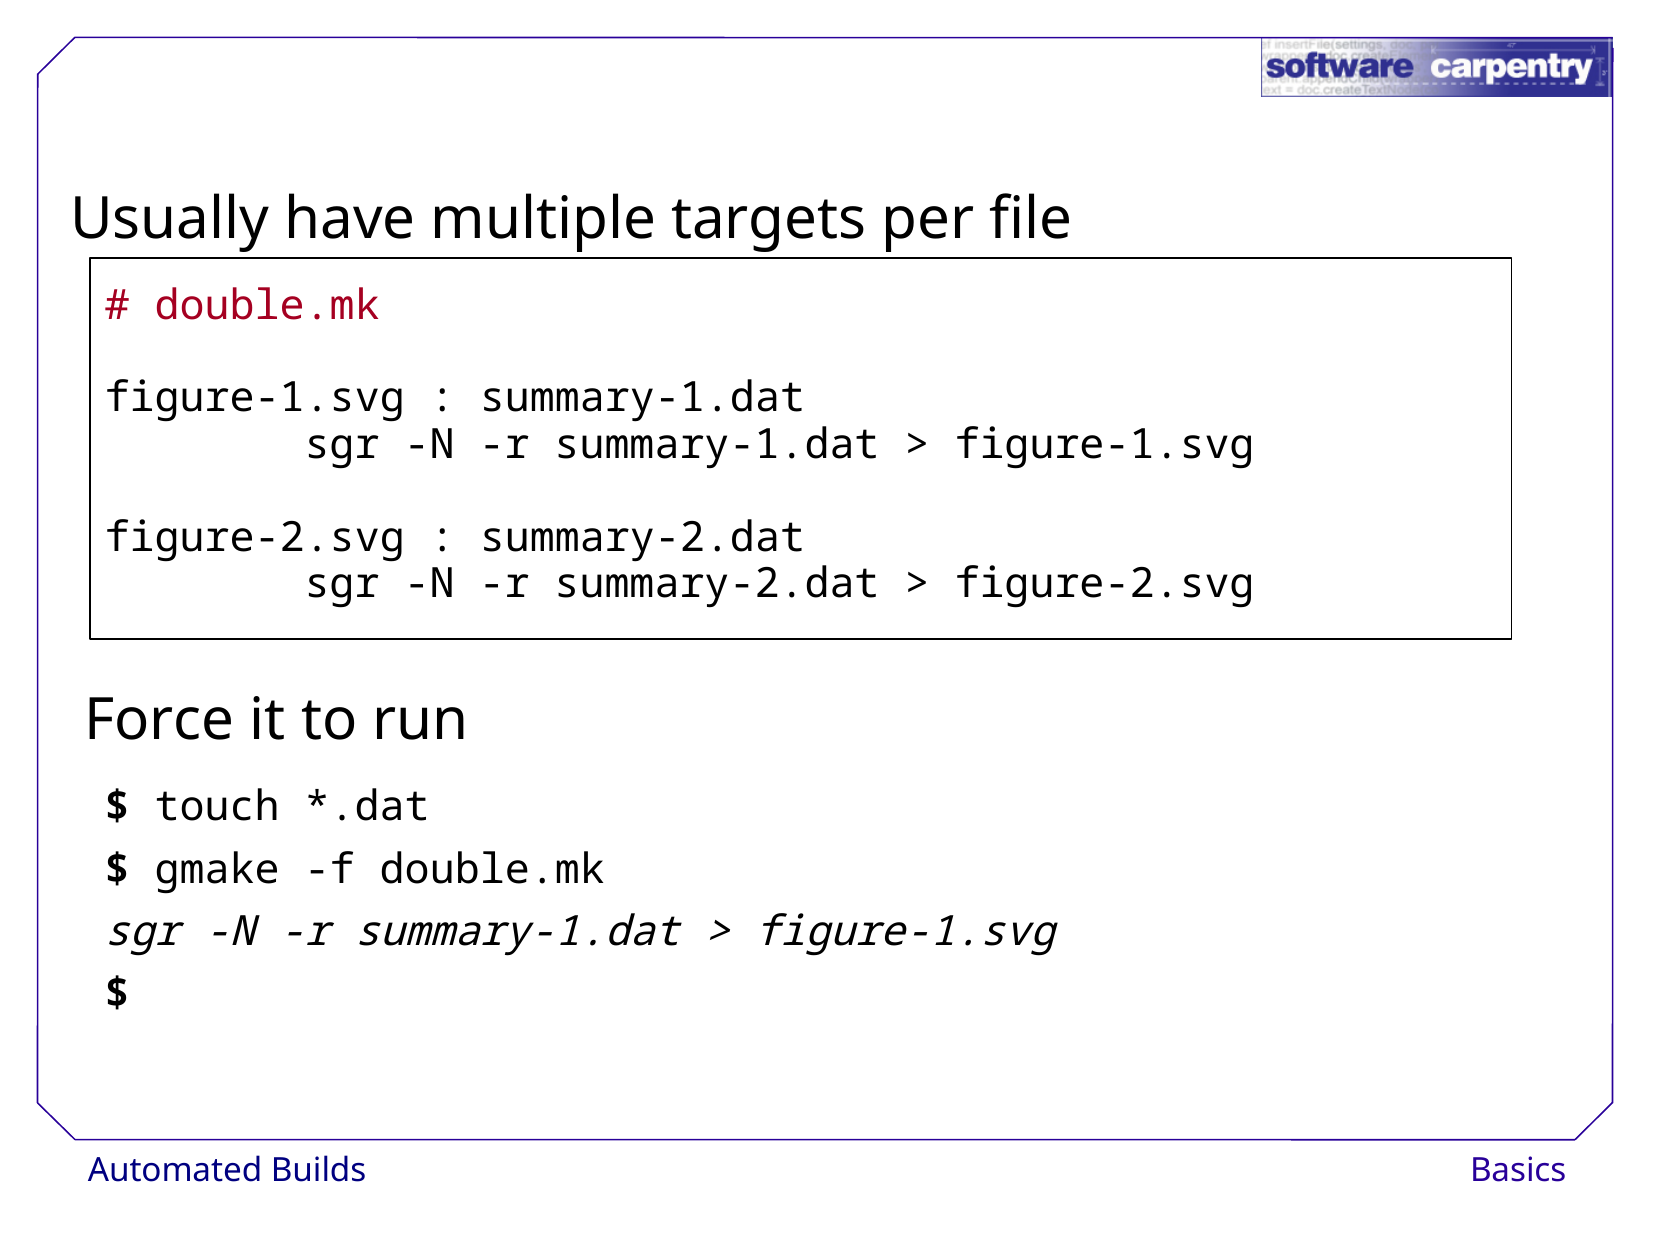

Usually have multiple targets per file
# double.mk
figure-1.svg : summary-1.dat
 sgr -N -r summary-1.dat > figure-1.svg
figure-2.svg : summary-2.dat
 sgr -N -r summary-2.dat > figure-2.svg
Force it to run
$ touch *.dat
$ gmake -f double.mk
sgr -N -r summary-1.dat > figure-1.svg
$